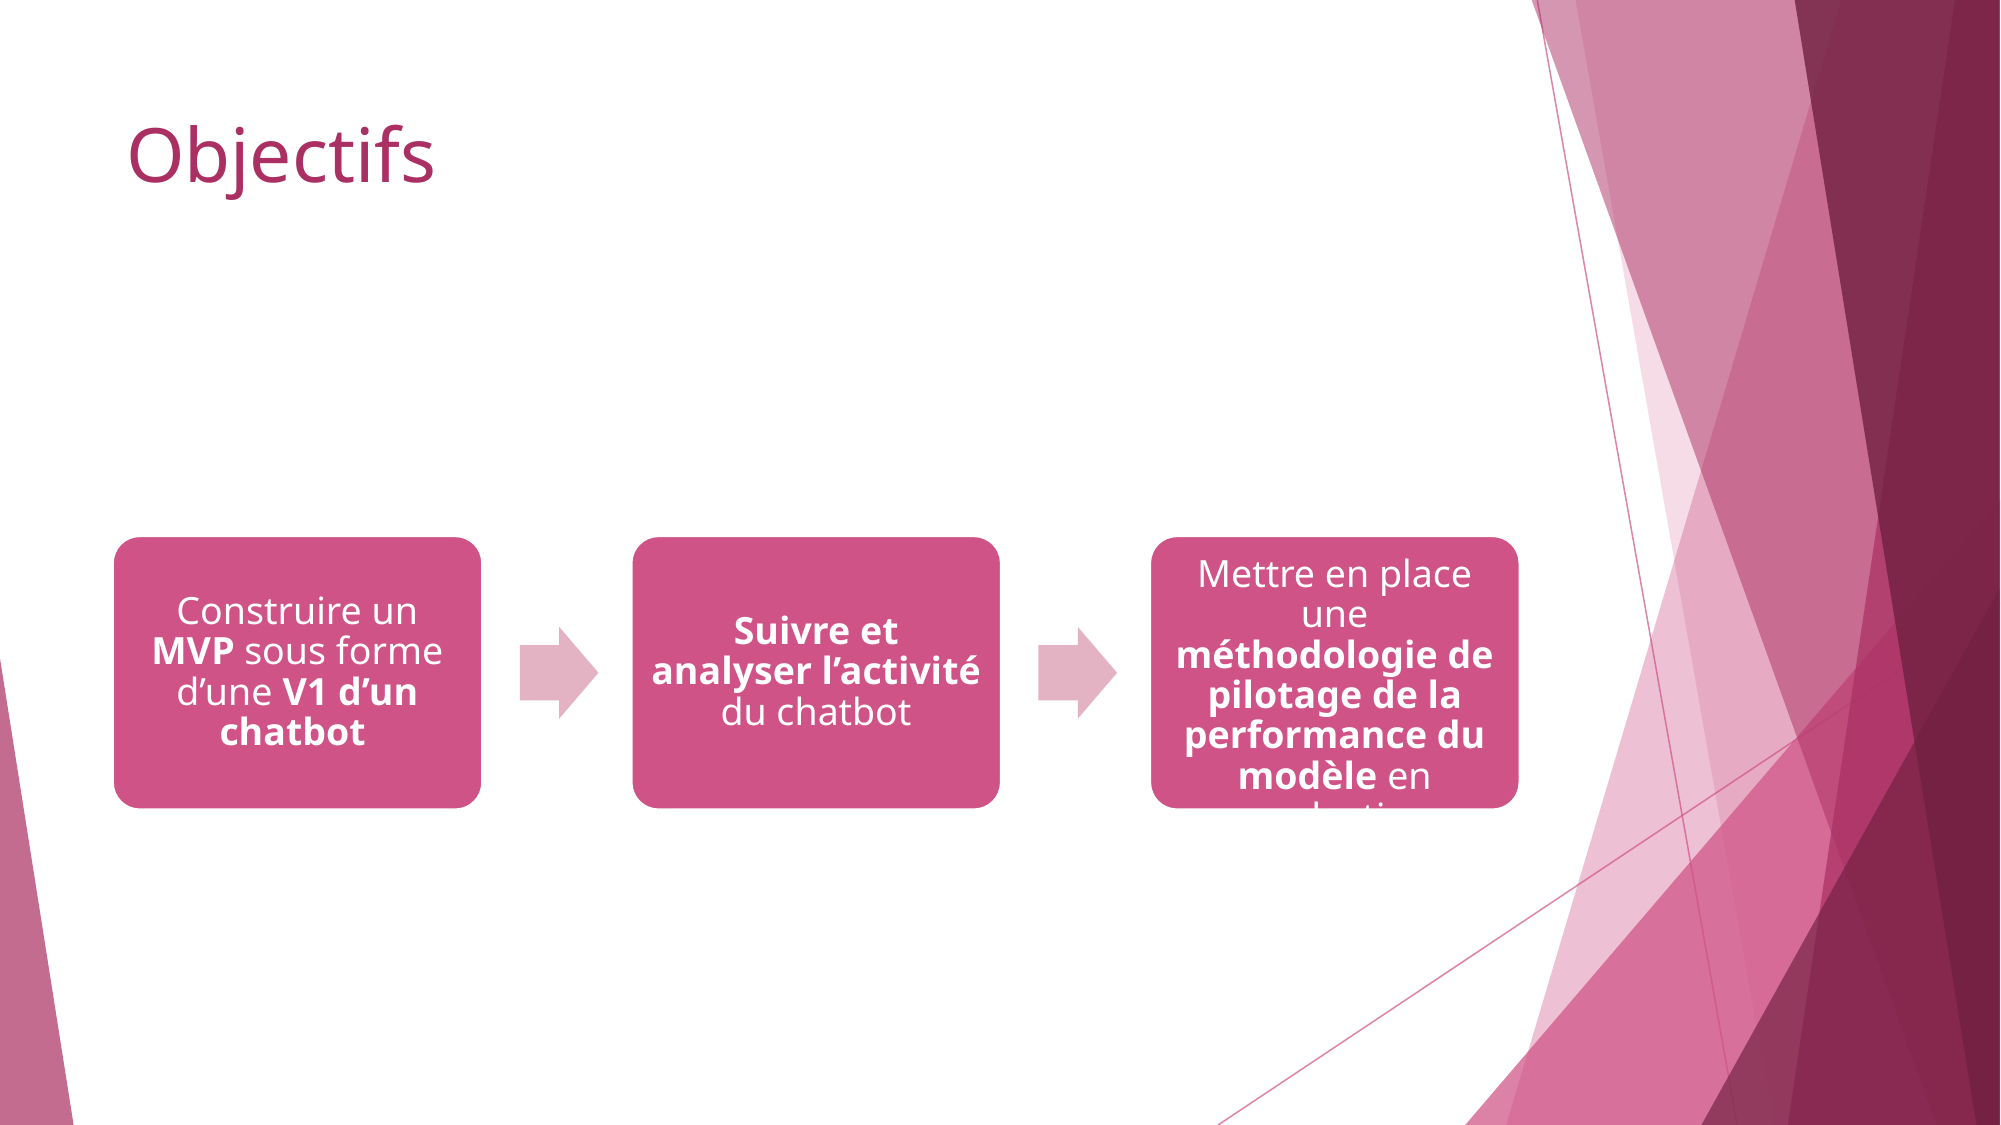

# Objectifs
Construire un MVP sous forme d’une V1 d’un chatbot
Suivre et analyser l’activité du chatbot
Mettre en place une méthodologie de pilotage de la performance du modèle en production